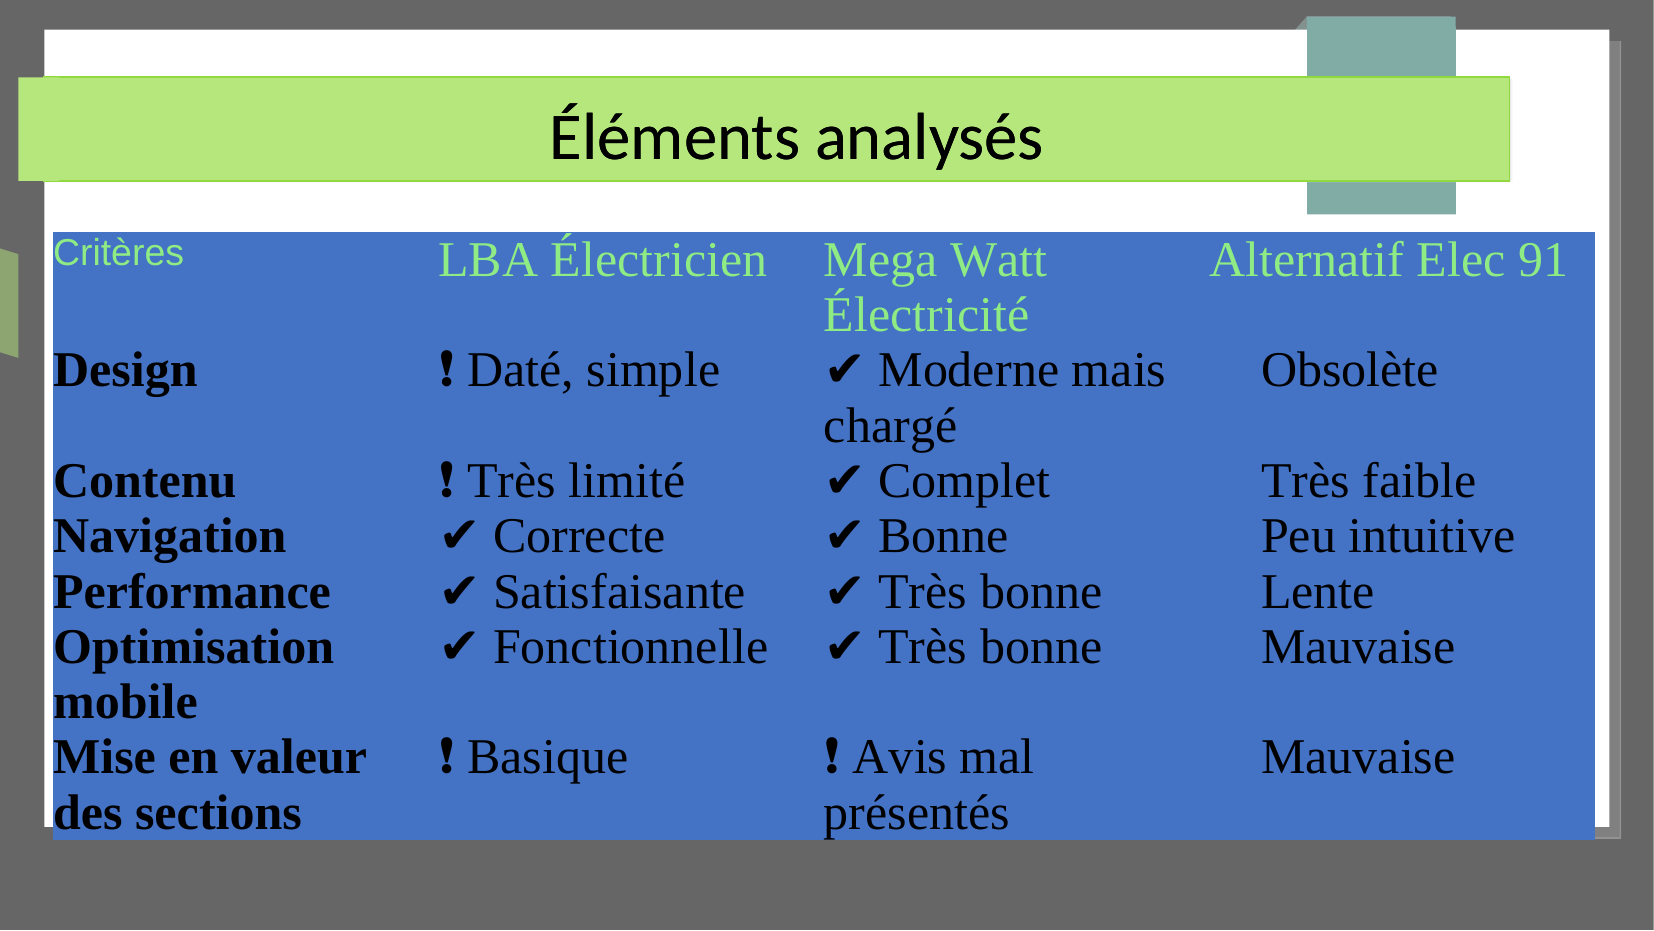

# Éléments analysés
Éléments analysés
| Critères | LBA Électricien | Mega Watt Électricité | Alternatif Elec 91 |
| --- | --- | --- | --- |
| Design | ❗ Daté, simple | ✔️ Moderne mais chargé | ❌ Obsolète |
| Contenu | ❗ Très limité | ✔️ Complet | ❌ Très faible |
| Navigation | ✔️ Correcte | ✔️ Bonne | ❌ Peu intuitive |
| Performance | ✔️ Satisfaisante | ✔️ Très bonne | ❌ Lente |
| Optimisation mobile | ✔️ Fonctionnelle | ✔️ Très bonne | ❌ Mauvaise |
| Mise en valeur des sections | ❗ Basique | ❗ Avis mal présentés | ❌ Mauvaise |
| Critères | LBA Électricien | Mega Watt Électricité | Alternatif Elec 91 |
| --- | --- | --- | --- |
| Design | ❗ Daté, simple | ✔️ Moderne mais chargé | ❌ Obsolète |
| Contenu | ❗ Très limité | ✔️ Complet | ❌ Très faible |
| Navigation | ✔️ Correcte | ✔️ Bonne | ❌ Peu intuitive |
| Performance | ✔️ Satisfaisante | ✔️ Très bonne | ❌ Lente |
| Optimisation mobile | ✔️ Fonctionnelle | ✔️ Très bonne | ❌ Mauvaise |
| Mise en valeur des sections | ❗ Basique | ❗ Avis mal présentés | ❌ Mauvaise |
| Critères | LBA Électricien | Mega Watt Électricité | Alternatif Elec 91 |
| --- | --- | --- | --- |
| Design | ❗ Daté, simple | ✔️ Moderne mais chargé | ❌ Obsolète |
| Contenu | ❗ Très limité | ✔️ Complet | ❌ Très faible |
| Navigation | ✔️ Correcte | ✔️ Bonne | ❌ Peu intuitive |
| Performance | ✔️ Satisfaisante | ✔️ Très bonne | ❌ Lente |
| Optimisation mobile | ✔️ Fonctionnelle | ✔️ Très bonne | ❌ Mauvaise |
| Mise en valeur des sections | ❗ Basique | ❗ Avis mal présentés | ❌ Mauvaise |
| Critères | LBA Électricien | Mega Watt Électricité | Alternatif Elec 91 |
| --- | --- | --- | --- |
| Design | ❗ Daté, simple | ✔️ Moderne mais chargé | ❌ Obsolète |
| Contenu | ❗ Très limité | ✔️ Complet | ❌ Très faible |
| Navigation | ✔️ Correcte | ✔️ Bonne | ❌ Peu intuitive |
| Performance | ✔️ Satisfaisante | ✔️ Très bonne | ❌ Lente |
| Optimisation mobile | ✔️ Fonctionnelle | ✔️ Très bonne | ❌ Mauvaise |
| Mise en valeur des sections | ❗ Basique | ❗ Avis mal présentés | ❌ Mauvaise |
| Critères | LBA Électricien | Mega Watt Électricité | Alternatif Elec 91 |
| --- | --- | --- | --- |
| Design | ❗ Daté, simple | ✔️ Moderne mais chargé | ❌ Obsolète |
| Contenu | ❗ Très limité | ✔️ Complet | ❌ Très faible |
| Navigation | ✔️ Correcte | ✔️ Bonne | ❌ Peu intuitive |
| Performance | ✔️ Satisfaisante | ✔️ Très bonne | ❌ Lente |
| Optimisation mobile | ✔️ Fonctionnelle | ✔️ Très bonne | ❌ Mauvaise |
| Mise en valeur des sections | ❗ Basique | ❗ Avis mal présentés | ❌ Mauvaise |
| Critères | LBA Électricien | Mega Watt Électricité | Alternatif Elec 91 |
| --- | --- | --- | --- |
| Design | ❗ Daté, simple | ✔️ Moderne mais chargé | ❌ Obsolète |
| Contenu | ❗ Très limité | ✔️ Complet | ❌ Très faible |
| Navigation | ✔️ Correcte | ✔️ Bonne | ❌ Peu intuitive |
| Performance | ✔️ Satisfaisante | ✔️ Très bonne | ❌ Lente |
| Optimisation mobile | ✔️ Fonctionnelle | ✔️ Très bonne | ❌ Mauvaise |
| Mise en valeur des sections | ❗ Basique | ❗ Avis mal présentés | ❌ Mauvaise |
| Critères | LBA Électricien | Mega Watt Électricité | Alternatif Elec 91 |
| --- | --- | --- | --- |
| Design | ❗ Daté, simple | ✔️ Moderne mais chargé | ❌ Obsolète |
| Contenu | ❗ Très limité | ✔️ Complet | ❌ Très faible |
| Navigation | ✔️ Correcte | ✔️ Bonne | ❌ Peu intuitive |
| Performance | ✔️ Satisfaisante | ✔️ Très bonne | ❌ Lente |
| Optimisation mobile | ✔️ Fonctionnelle | ✔️ Très bonne | ❌ Mauvaise |
| Mise en valeur des sections | ❗ Basique | ❗ Avis mal présentés | ❌ Mauvaise |
| Critères | LBA Électricien | Mega Watt Électricité | Alternatif Elec 91 |
| --- | --- | --- | --- |
| Design | ❗ Daté, simple | ✔️ Moderne mais chargé | ❌ Obsolète |
| Contenu | ❗ Très limité | ✔️ Complet | ❌ Très faible |
| Navigation | ✔️ Correcte | ✔️ Bonne | ❌ Peu intuitive |
| Performance | ✔️ Satisfaisante | ✔️ Très bonne | ❌ Lente |
| Optimisation mobile | ✔️ Fonctionnelle | ✔️ Très bonne | ❌ Mauvaise |
| Mise en valeur des sections | ❗ Basique | ❗ Avis mal présentés | ❌ Mauvaise |
| Critères | LBA Électricien | Mega Watt Électricité | Alternatif Elec 91 |
| --- | --- | --- | --- |
| Design | ❗ Daté, simple | ✔️ Moderne mais chargé | ❌ Obsolète |
| Contenu | ❗ Très limité | ✔️ Complet | ❌ Très faible |
| Navigation | ✔️ Correcte | ✔️ Bonne | ❌ Peu intuitive |
| Performance | ✔️ Satisfaisante | ✔️ Très bonne | ❌ Lente |
| Optimisation mobile | ✔️ Fonctionnelle | ✔️ Très bonne | ❌ Mauvaise |
| Mise en valeur des sections | ❗ Basique | ❗ Avis mal présentés | ❌ Mauvaise |
| Critères | LBA Électricien | Mega Watt Électricité | Alternatif Elec 91 |
| --- | --- | --- | --- |
| Design | ❗ Daté, simple | ✔️ Moderne mais chargé | ❌ Obsolète |
| Contenu | ❗ Très limité | ✔️ Complet | ❌ Très faible |
| Navigation | ✔️ Correcte | ✔️ Bonne | ❌ Peu intuitive |
| Performance | ✔️ Satisfaisante | ✔️ Très bonne | ❌ Lente |
| Optimisation mobile | ✔️ Fonctionnelle | ✔️ Très bonne | ❌ Mauvaise |
| Mise en valeur des sections | ❗ Basique | ❗ Avis mal présentés | ❌ Mauvaise |
| Critères | LBA Électricien | Mega Watt Électricité | Alternatif Elec 91 |
| --- | --- | --- | --- |
| Design | ❗ Daté, simple | ✔️ Moderne mais chargé | ❌ Obsolète |
| Contenu | ❗ Très limité | ✔️ Complet | ❌ Très faible |
| Navigation | ✔️ Correcte | ✔️ Bonne | ❌ Peu intuitive |
| Performance | ✔️ Satisfaisante | ✔️ Très bonne | ❌ Lente |
| Optimisation mobile | ✔️ Fonctionnelle | ✔️ Très bonne | ❌ Mauvaise |
| Mise en valeur des sections | ❗ Basique | ❗ Avis mal présentés | ❌ Mauvaise |
| Critères | LBA Électricien | Mega Watt Électricité | Alternatif Elec 91 |
| --- | --- | --- | --- |
| Design | ❗ Daté, simple | ✔️ Moderne mais chargé | ❌ Obsolète |
| Contenu | ❗ Très limité | ✔️ Complet | ❌ Très faible |
| Navigation | ✔️ Correcte | ✔️ Bonne | ❌ Peu intuitive |
| Performance | ✔️ Satisfaisante | ✔️ Très bonne | ❌ Lente |
| Optimisation mobile | ✔️ Fonctionnelle | ✔️ Très bonne | ❌ Mauvaise |
| Mise en valeur des sections | ❗ Basique | ❗ Avis mal présentés | ❌ Mauvaise |
| Critères | LBA Électricien | Mega Watt Électricité | Alternatif Elec 91 |
| --- | --- | --- | --- |
| Design | ❗ Daté, simple | ✔️ Moderne mais chargé | ❌ Obsolète |
| Contenu | ❗ Très limité | ✔️ Complet | ❌ Très faible |
| Navigation | ✔️ Correcte | ✔️ Bonne | ❌ Peu intuitive |
| Performance | ✔️ Satisfaisante | ✔️ Très bonne | ❌ Lente |
| Optimisation mobile | ✔️ Fonctionnelle | ✔️ Très bonne | ❌ Mauvaise |
| Mise en valeur des sections | ❗ Basique | ❗ Avis mal présentés | ❌ Mauvaise |
| Critères | LBA Électricien | Mega Watt Électricité | Alternatif Elec 91 |
| --- | --- | --- | --- |
| Design | ❗ Daté, simple | ✔️ Moderne mais chargé | ❌ Obsolète |
| Contenu | ❗ Très limité | ✔️ Complet | ❌ Très faible |
| Navigation | ✔️ Correcte | ✔️ Bonne | ❌ Peu intuitive |
| Performance | ✔️ Satisfaisante | ✔️ Très bonne | ❌ Lente |
| Optimisation mobile | ✔️ Fonctionnelle | ✔️ Très bonne | ❌ Mauvaise |
| Mise en valeur des sections | ❗ Basique | ❗ Avis mal présentés | ❌ Mauvaise |